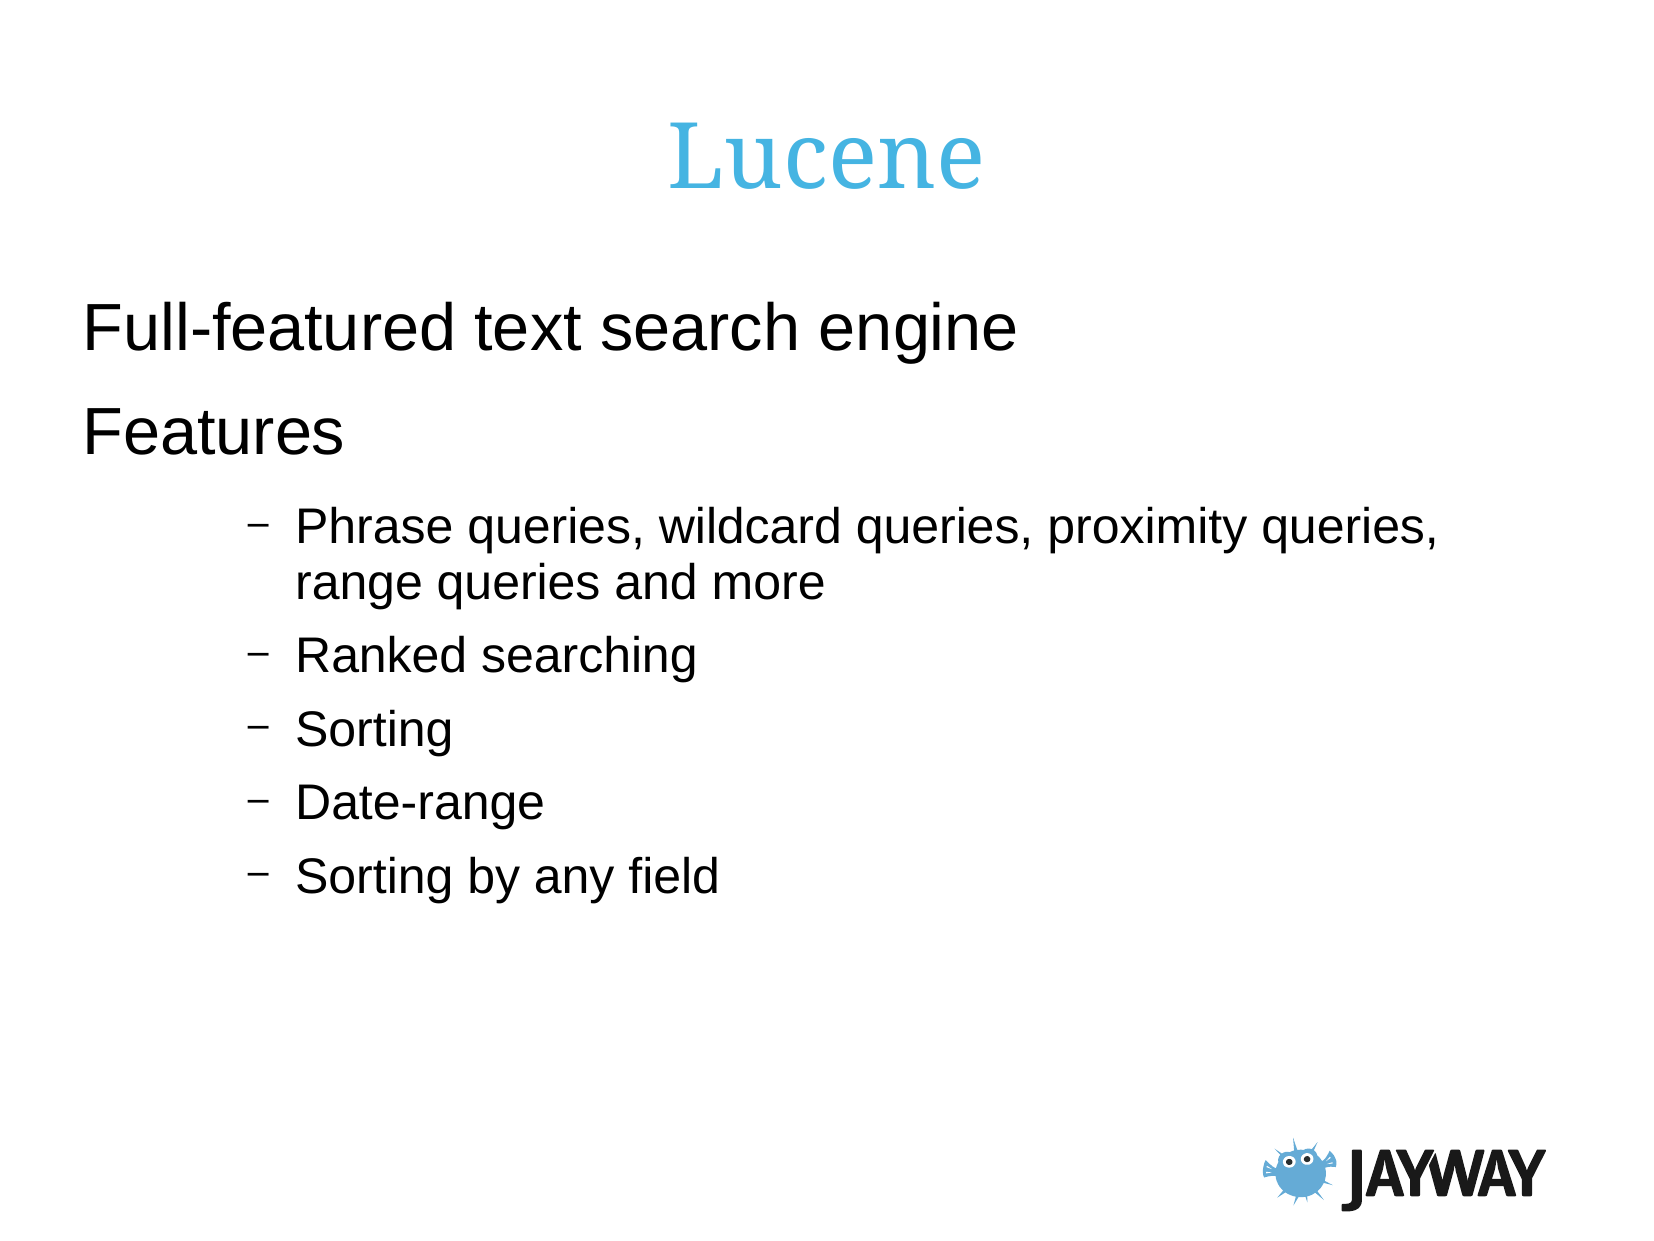

# Lucene
Full-featured text search engine
Features
Phrase queries, wildcard queries, proximity queries, range queries and more
Ranked searching
Sorting
Date-range
Sorting by any field